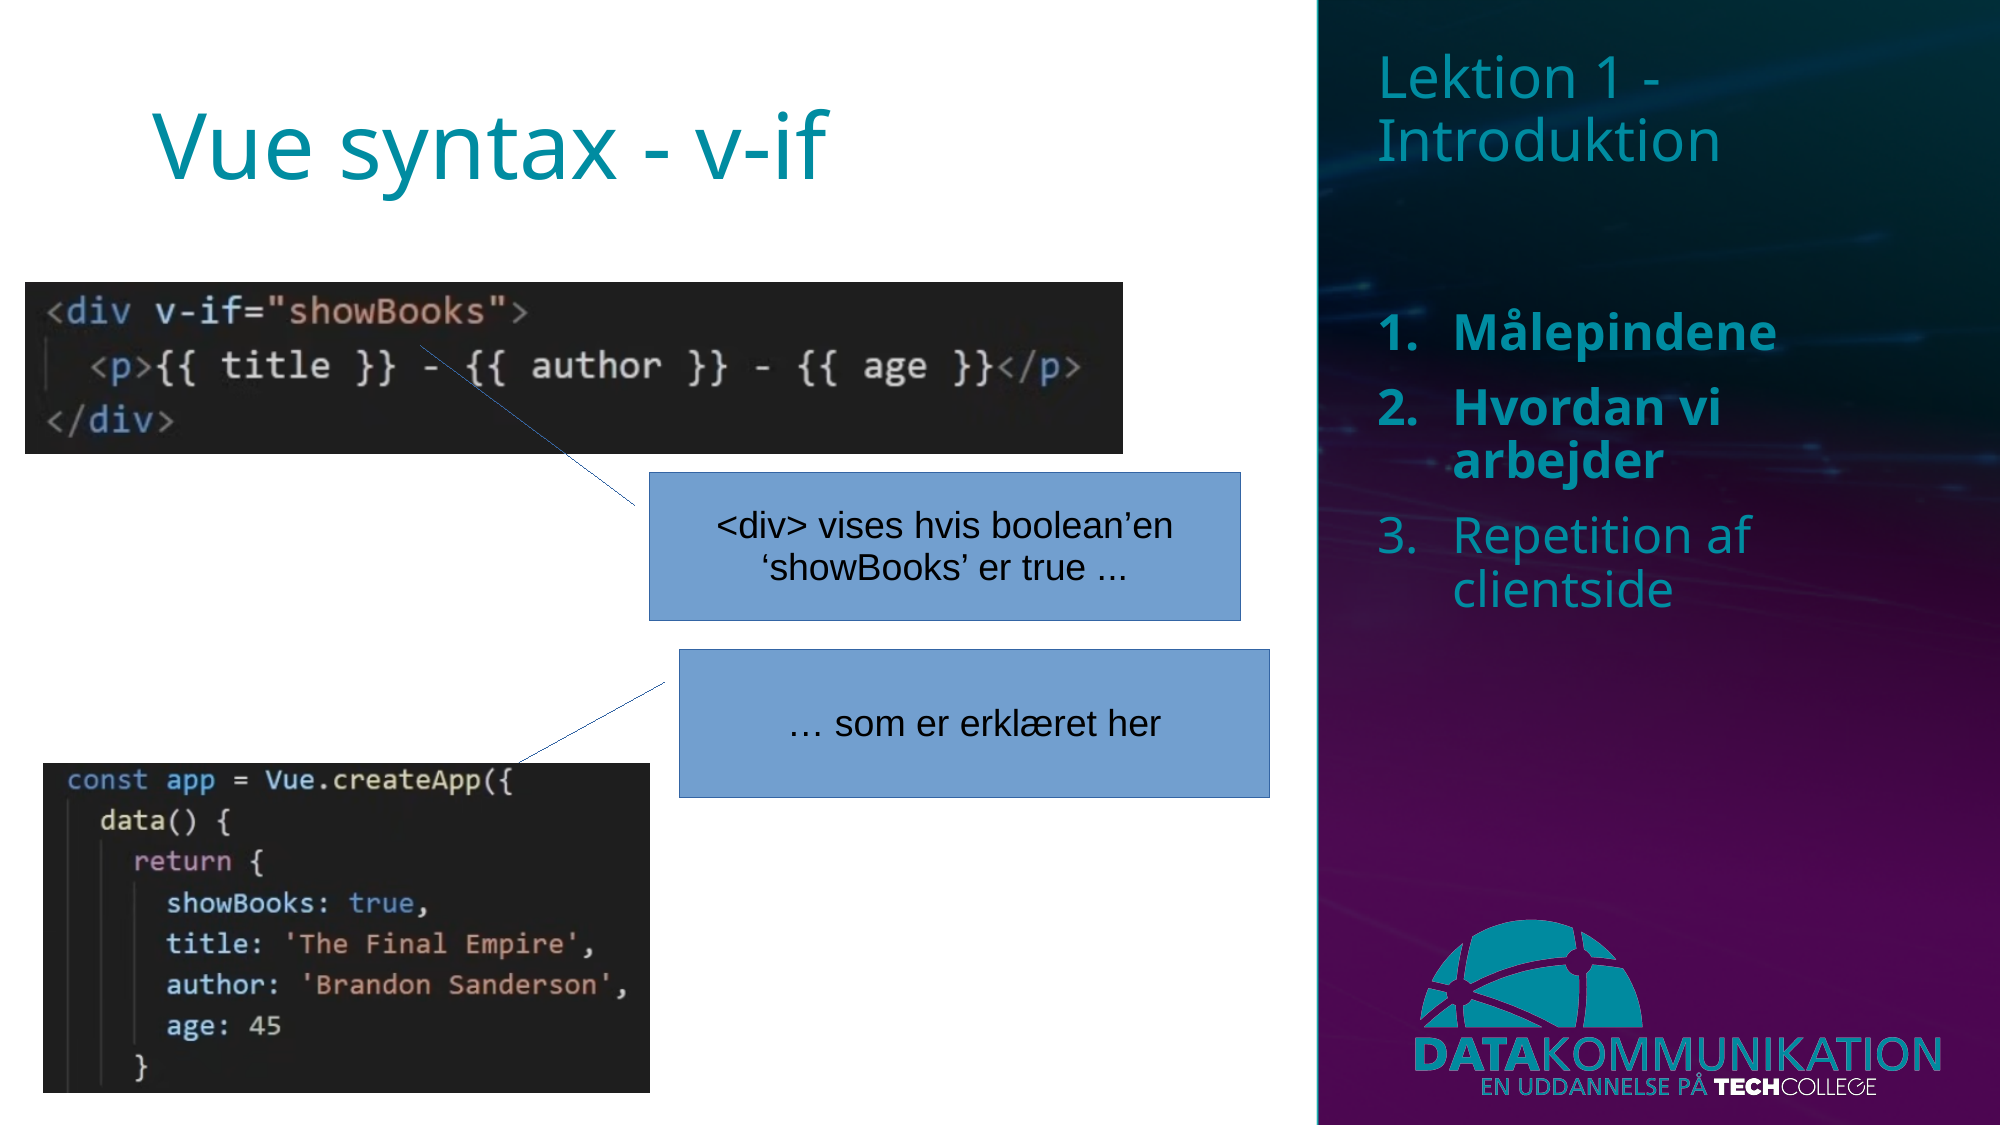

# Vue syntax - v-if
Lektion 1 - Introduktion
Målepindene
Hvordan vi arbejder
Repetition af clientside
<div> vises hvis boolean’en ‘showBooks’ er true ...
… som er erklæret her